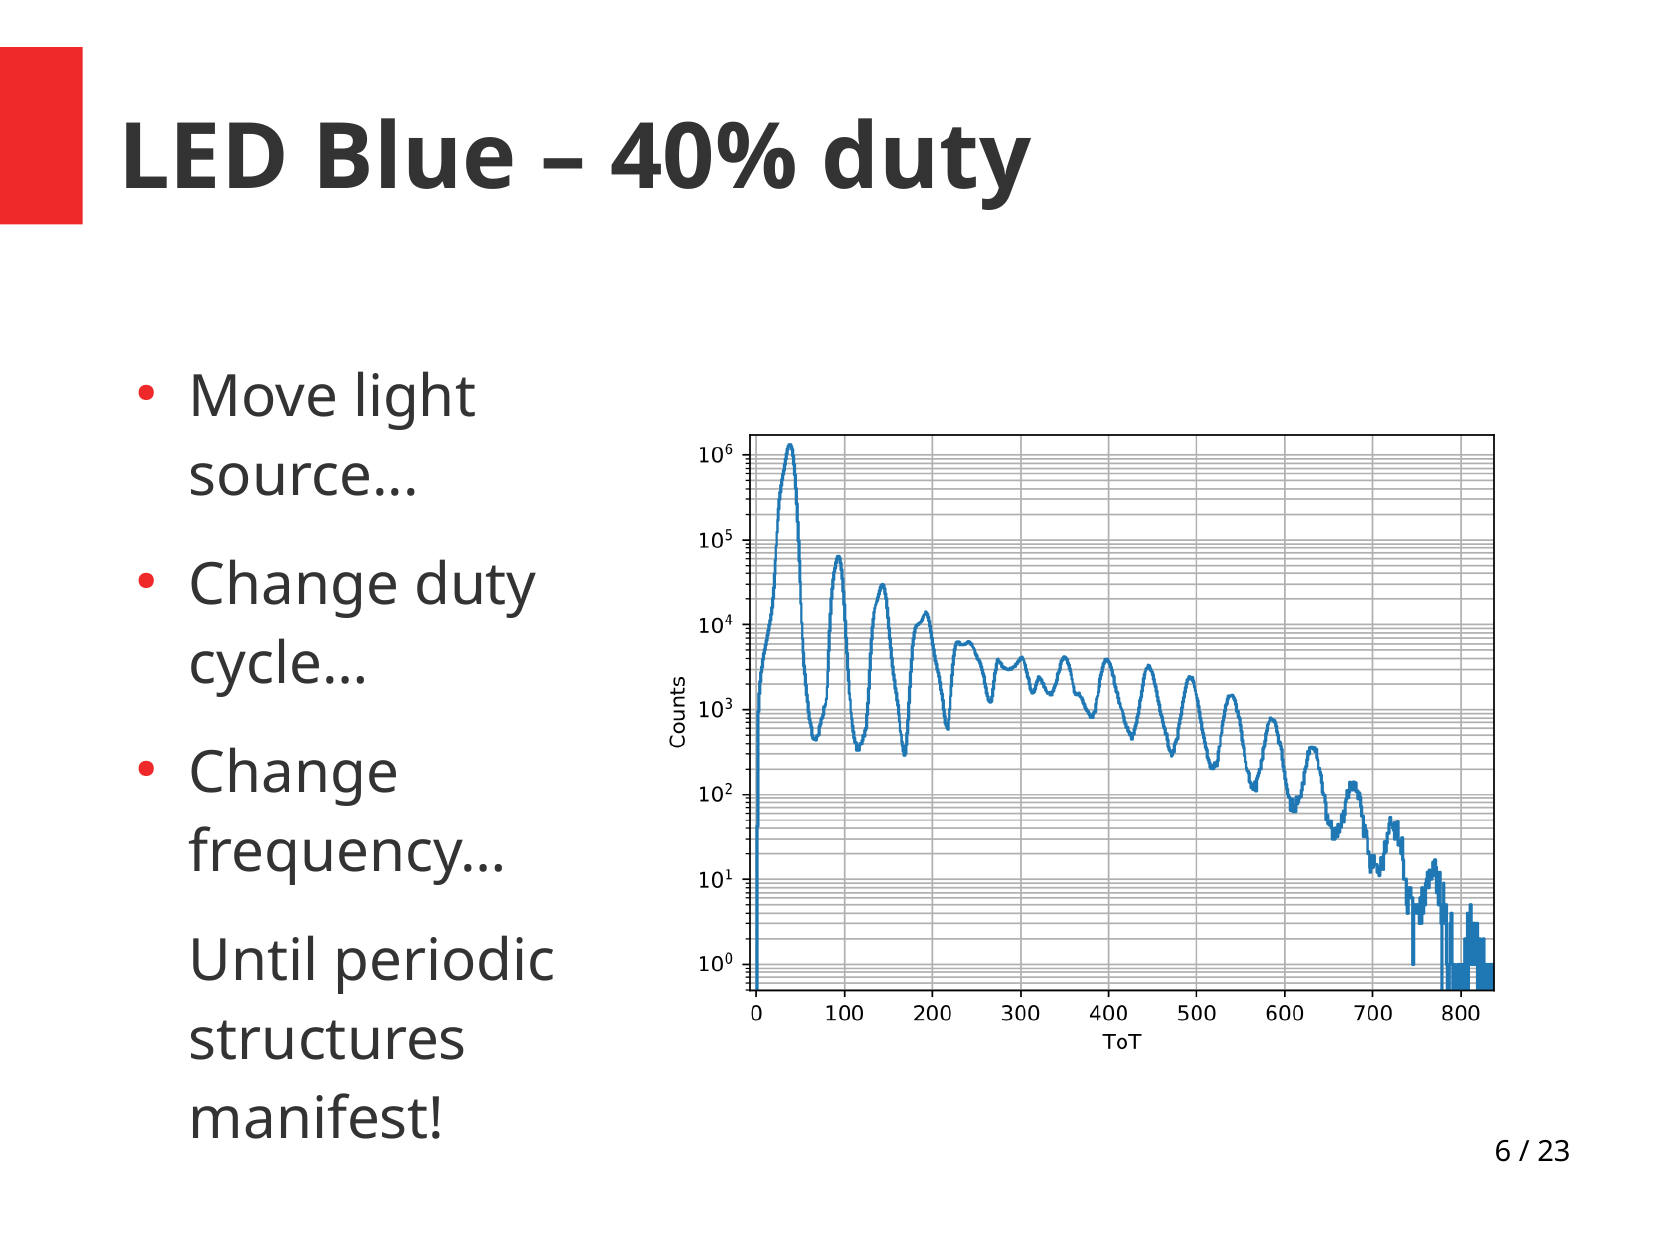

# LED Blue – 40% duty
Move light source...
Change duty cycle…
Change frequency…
Until periodic structures manifest!
6